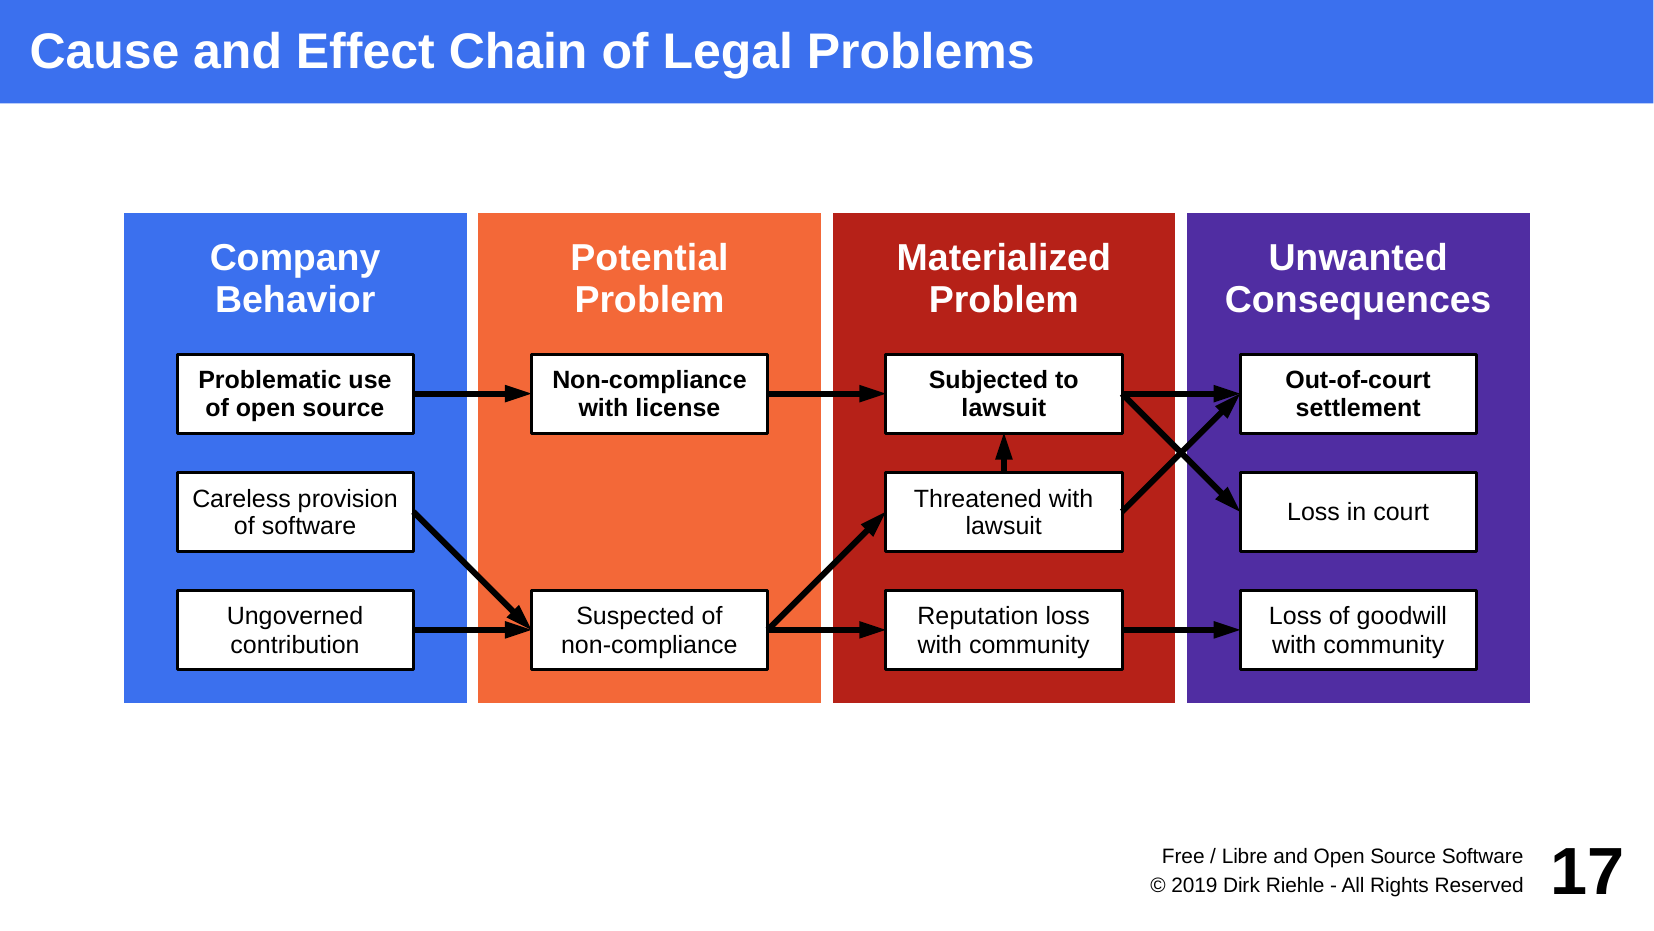

# Cause and Effect Chain of Legal Problems
Company
Behavior
Potential
Problem
Materialized
Problem
Unwanted
Consequences
Problematic use of open source
Non-compliance with license
Subjected to lawsuit
Out-of-court settlement
Careless provision of software
Threatened with lawsuit
Loss in court
Ungoverned contribution
Suspected of
non-compliance
Reputation loss with community
Loss of goodwill with community
Free / Libre and Open Source Software
17
© 2019 Dirk Riehle - All Rights Reserved